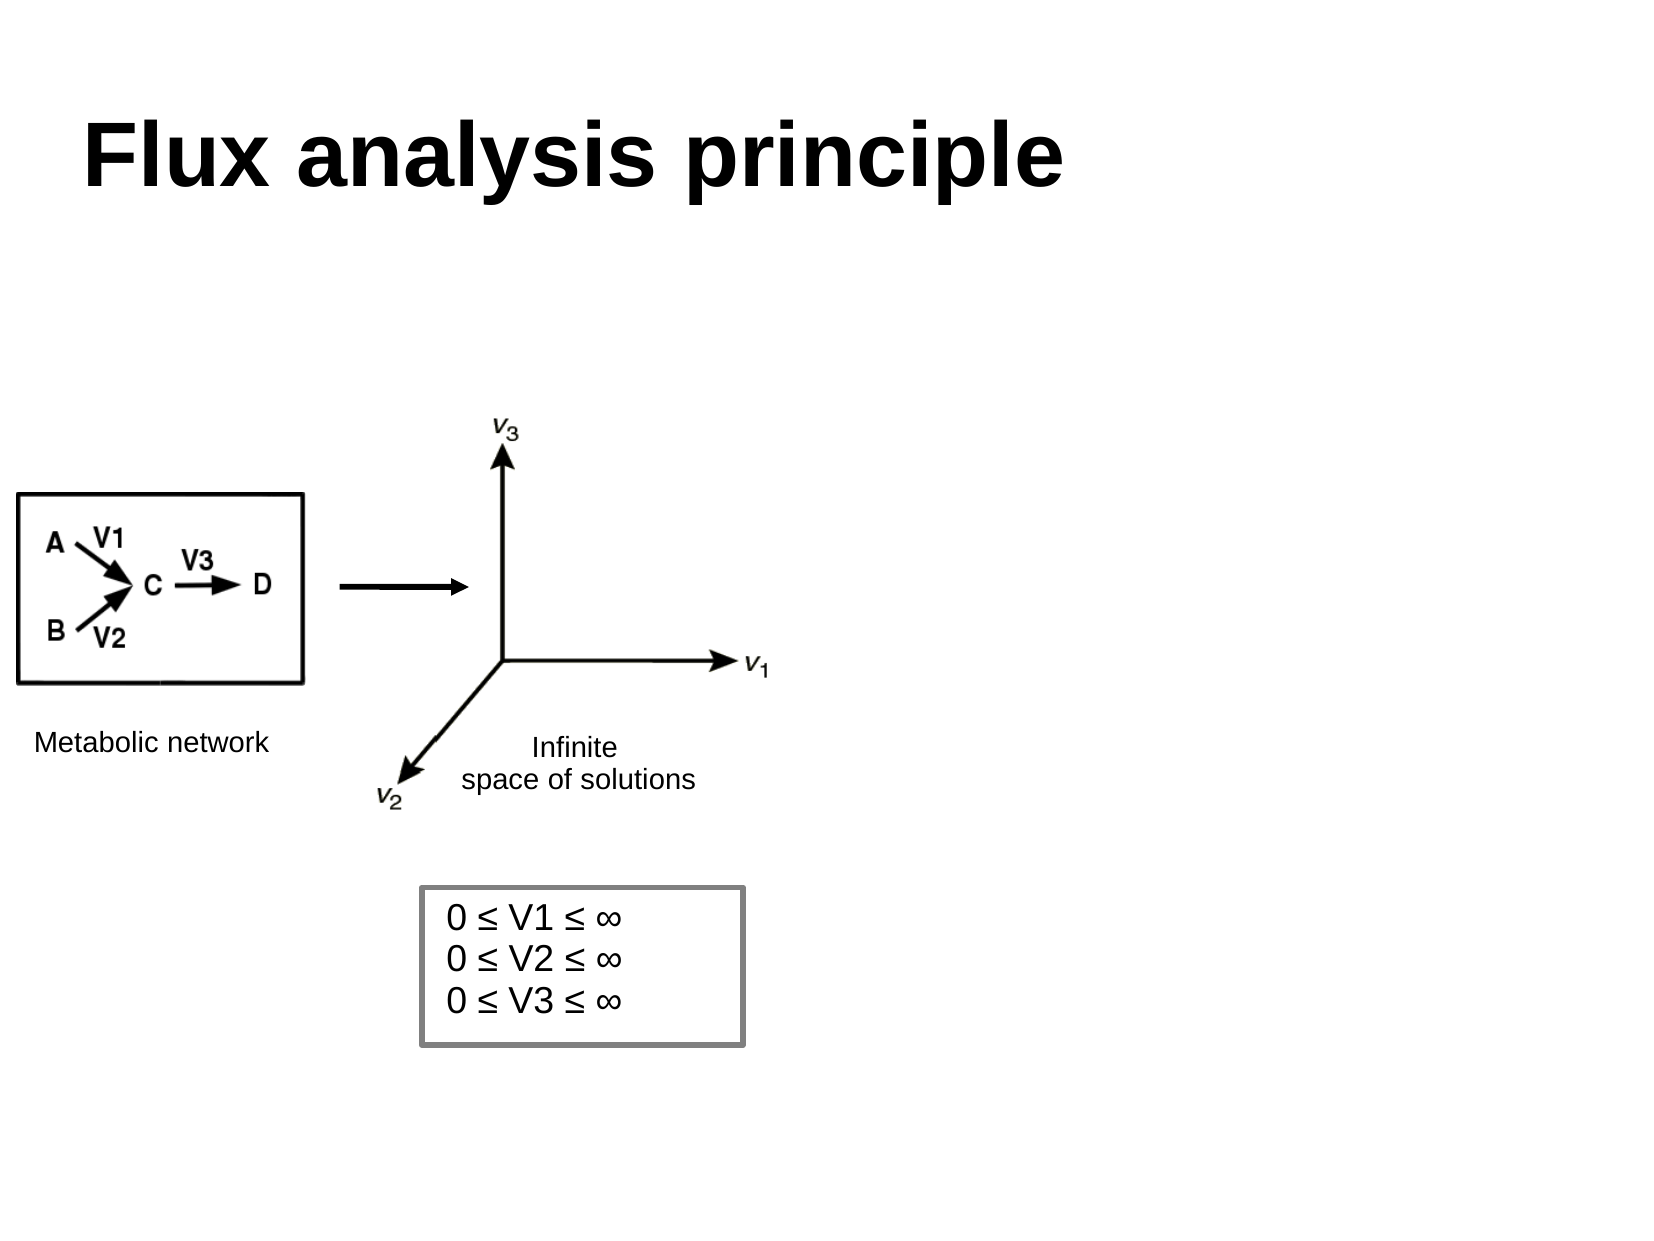

# Flux analysis principle
Metabolic network
Infinite
space of solutions
0 ≤ V1 ≤ ∞
0 ≤ V2 ≤ ∞
0 ≤ V3 ≤ ∞
0 < V1 < 2.5
0 < V2 < 3
0 < V3 < 4
V1 = 2
V2 = 2.5
V3 = 4